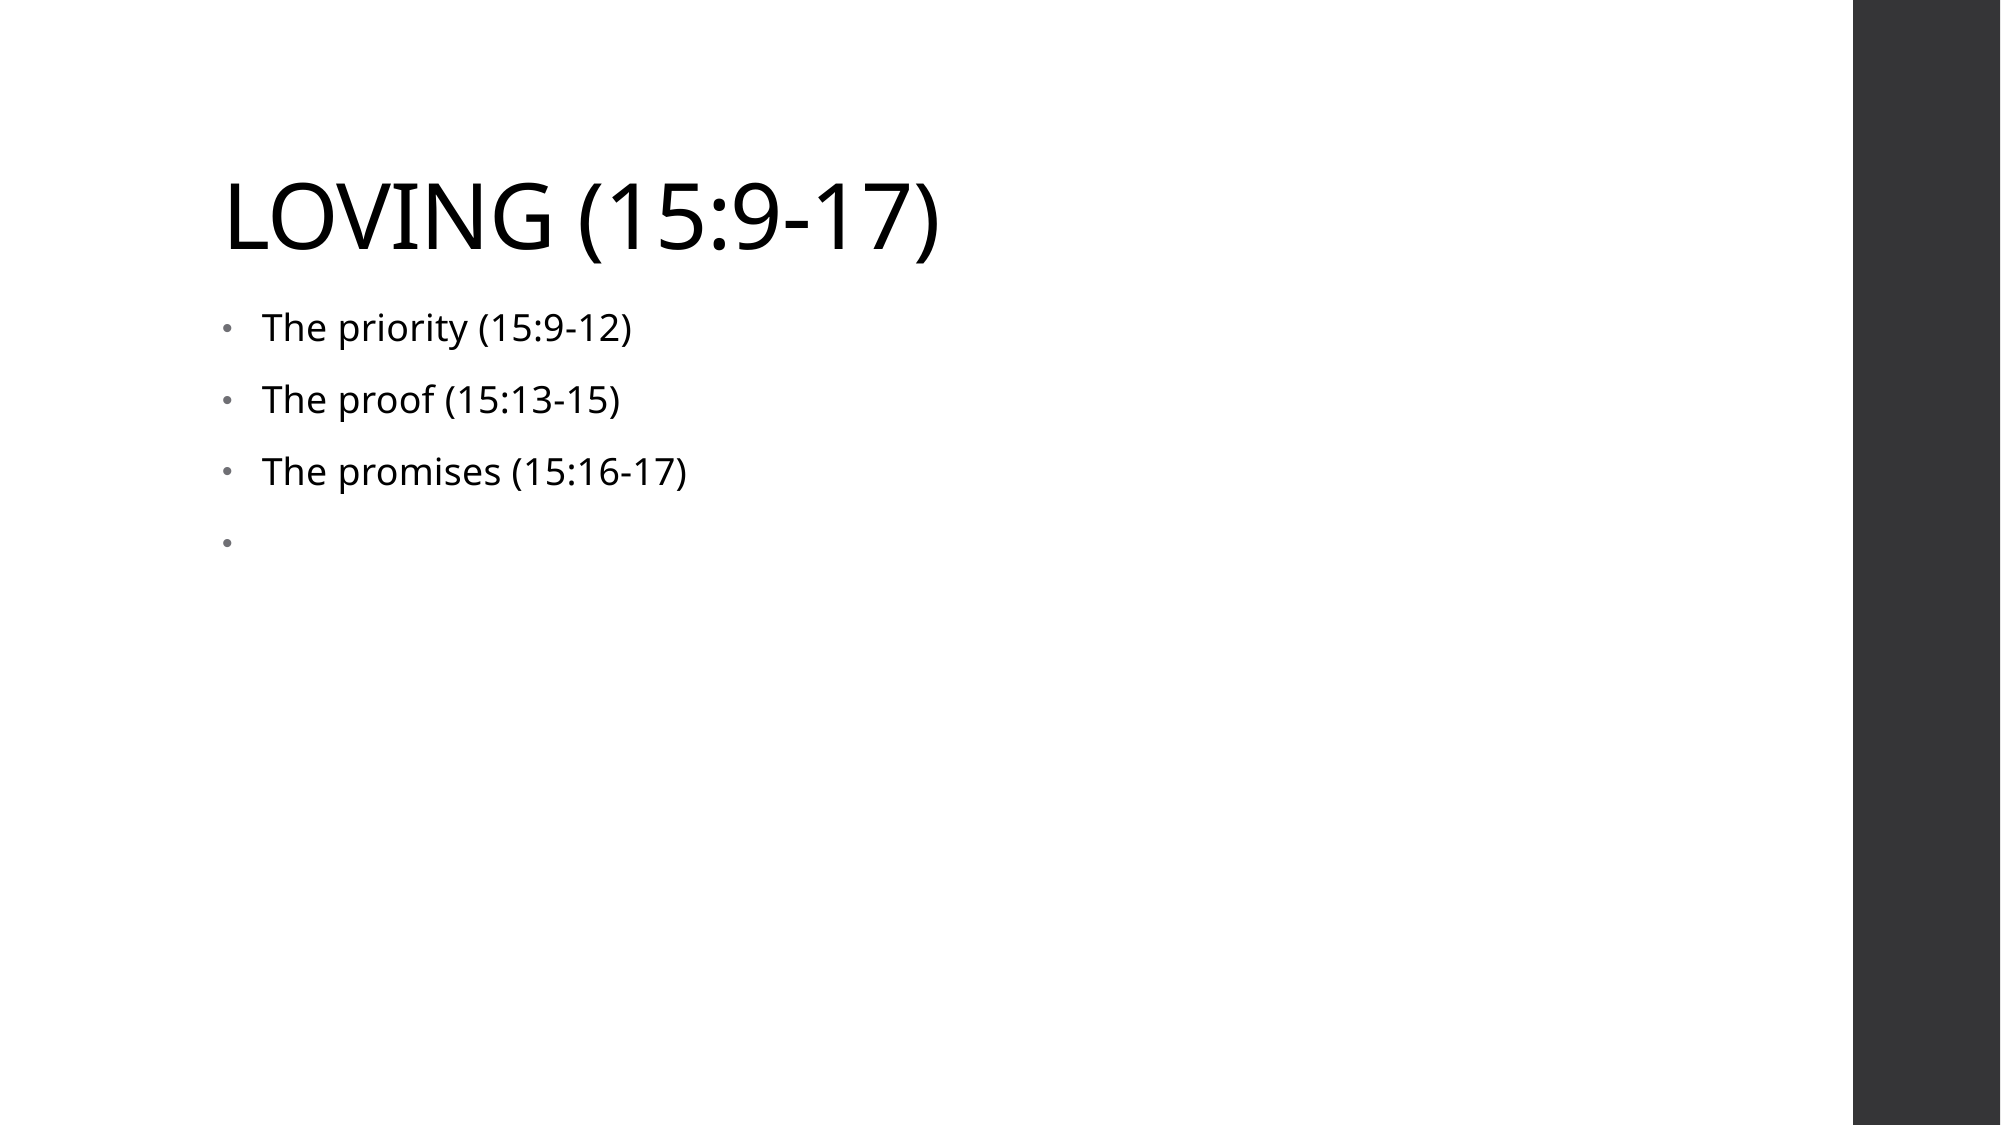

# LOVING (15:9-17)
 The priority (15:9-12)
 The proof (15:13-15)
 The promises (15:16-17)